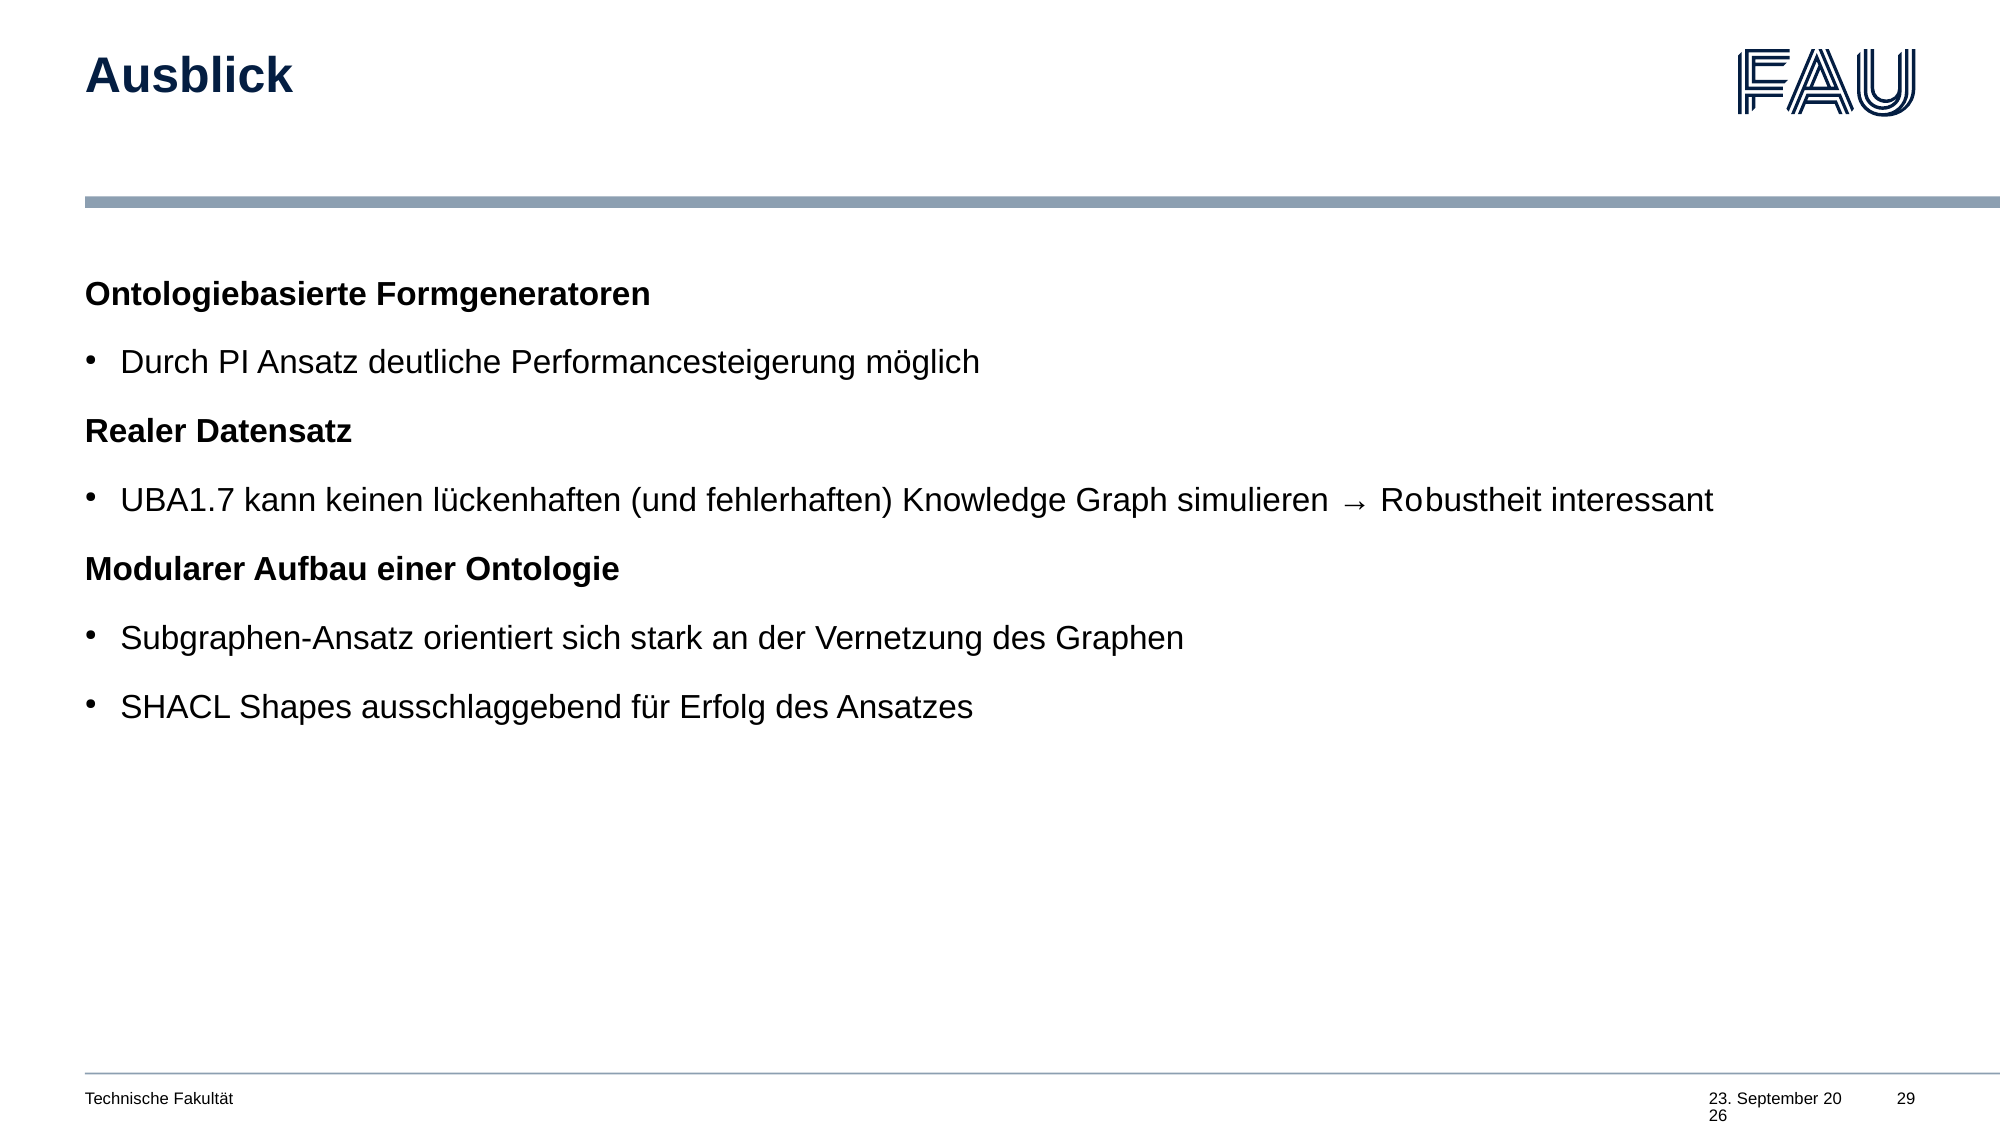

# Ausblick
Ontologiebasierte Formgeneratoren
Durch PI Ansatz deutliche Performancesteigerung möglich
Realer Datensatz
UBA1.7 kann keinen lückenhaften (und fehlerhaften) Knowledge Graph simulieren → Ro­bust­heit interessant
Modularer Aufbau einer Ontologie
Subgraphen-Ansatz orientiert sich stark an der Vernetzung des Graphen
SHACL Shapes ausschlaggebend für Erfolg des Ansatzes
Technische Fakultät